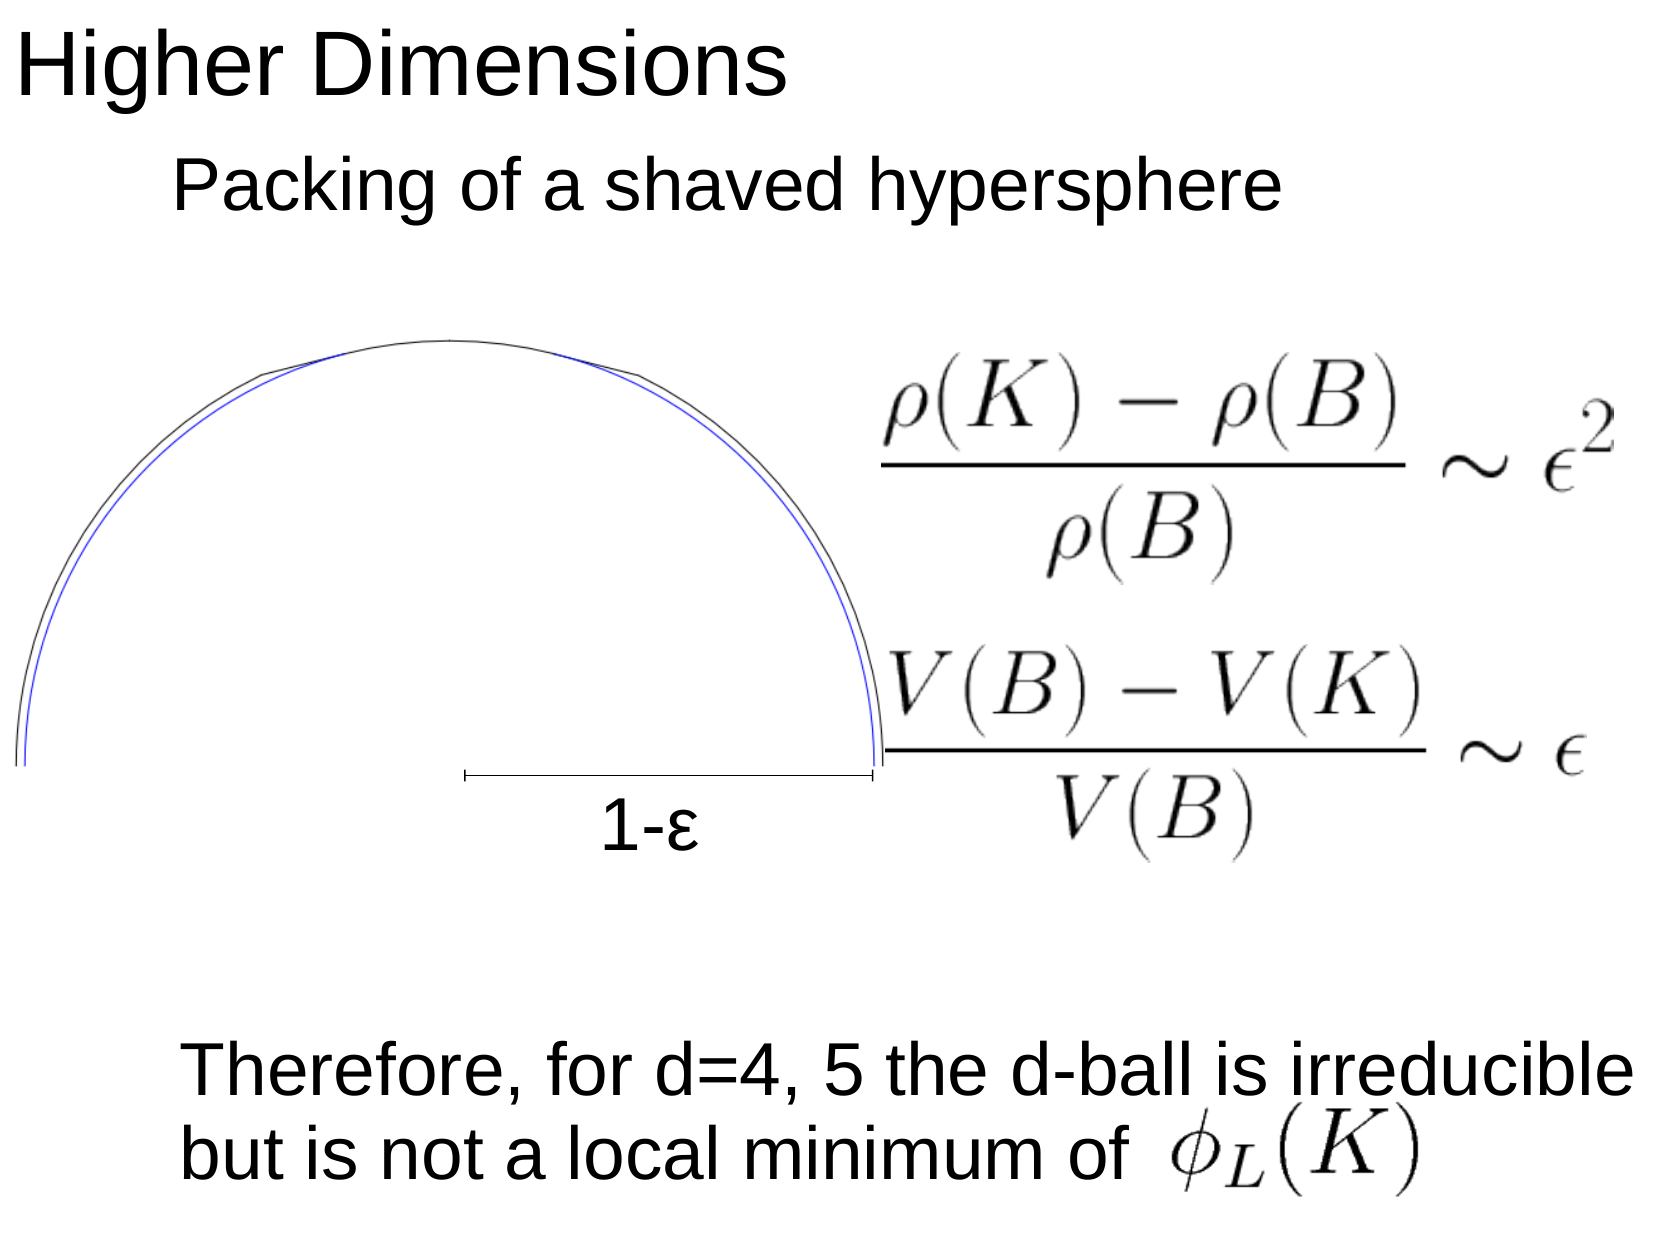

Higher Dimensions
Packing of a shaved hypersphere
1-ε
Therefore, for d=4, 5 the d-ball is irreducible but is not a local minimum of